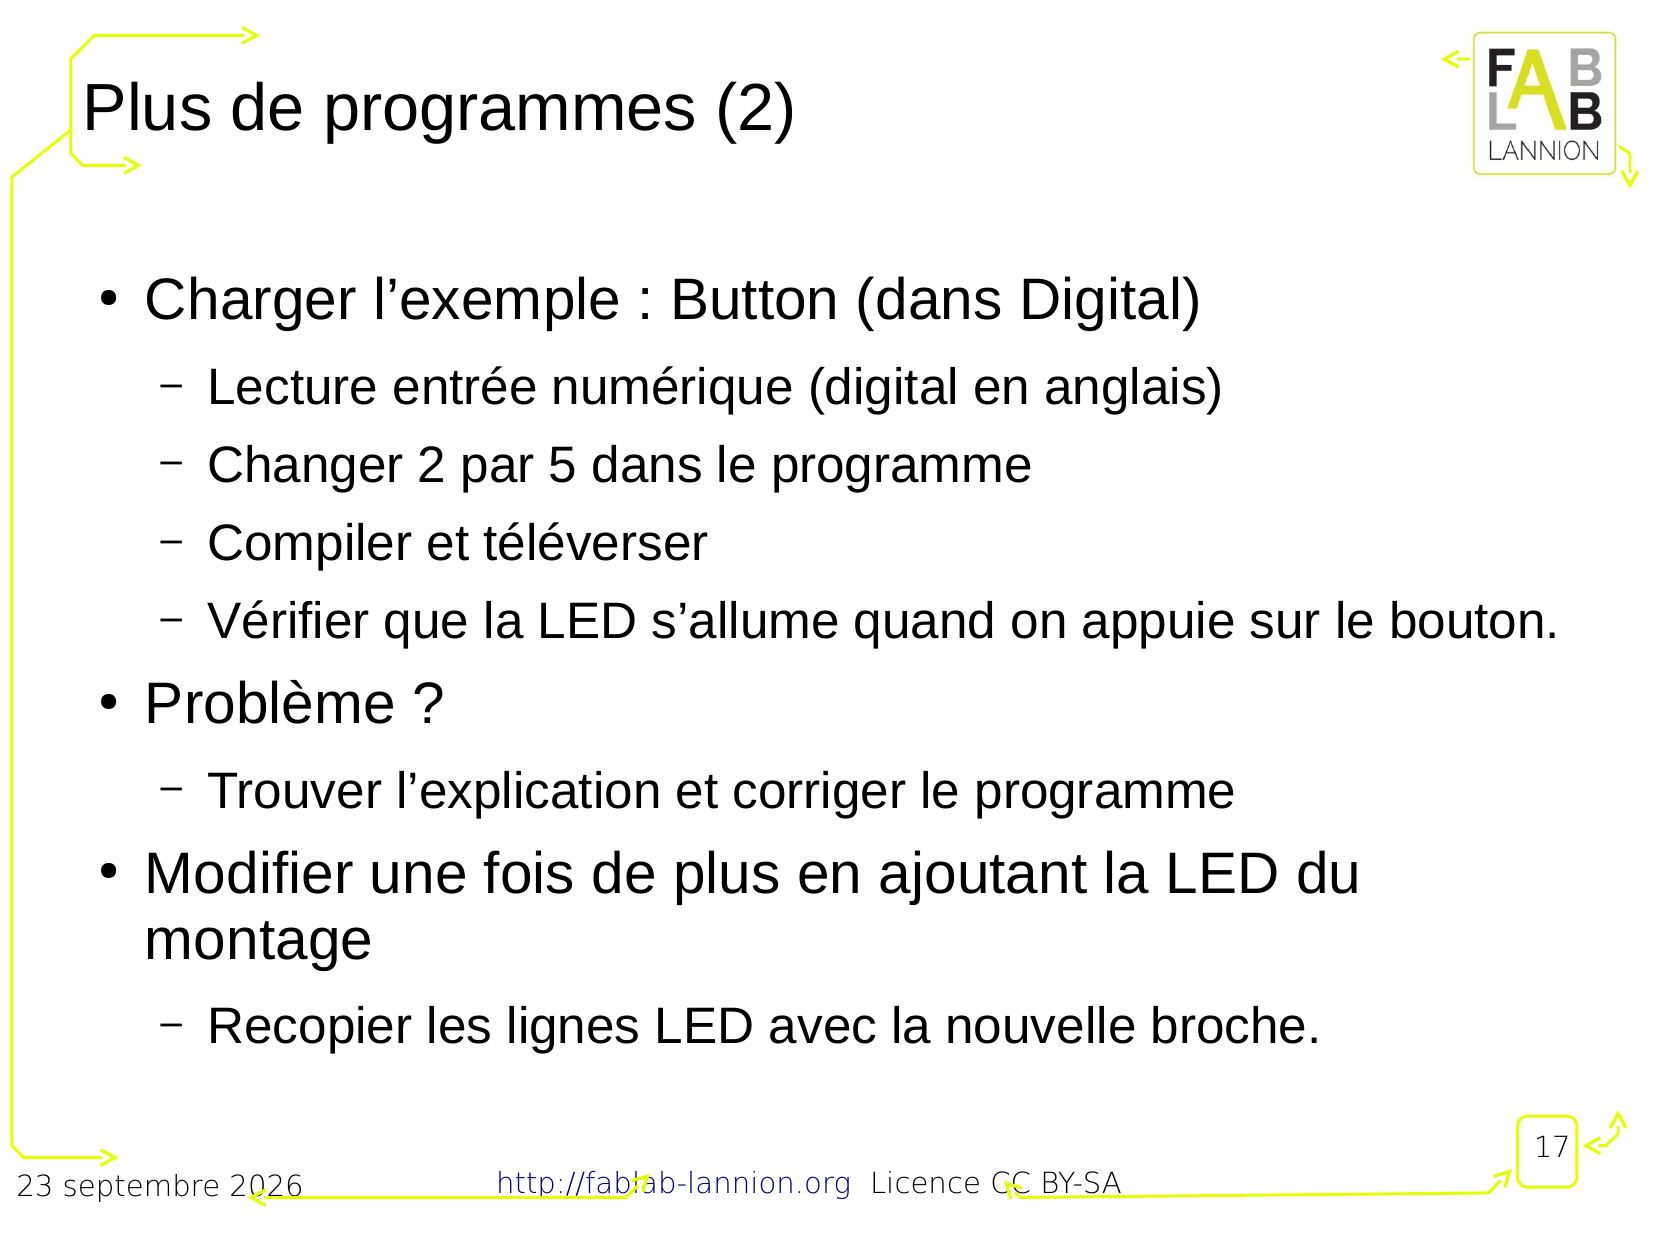

# Plus de programmes (2)
Charger l’exemple : Button (dans Digital)
Lecture entrée numérique (digital en anglais)
Changer 2 par 5 dans le programme
Compiler et téléverser
Vérifier que la LED s’allume quand on appuie sur le bouton.
Problème ?
Trouver l’explication et corriger le programme
Modifier une fois de plus en ajoutant la LED du montage
Recopier les lignes LED avec la nouvelle broche.
17